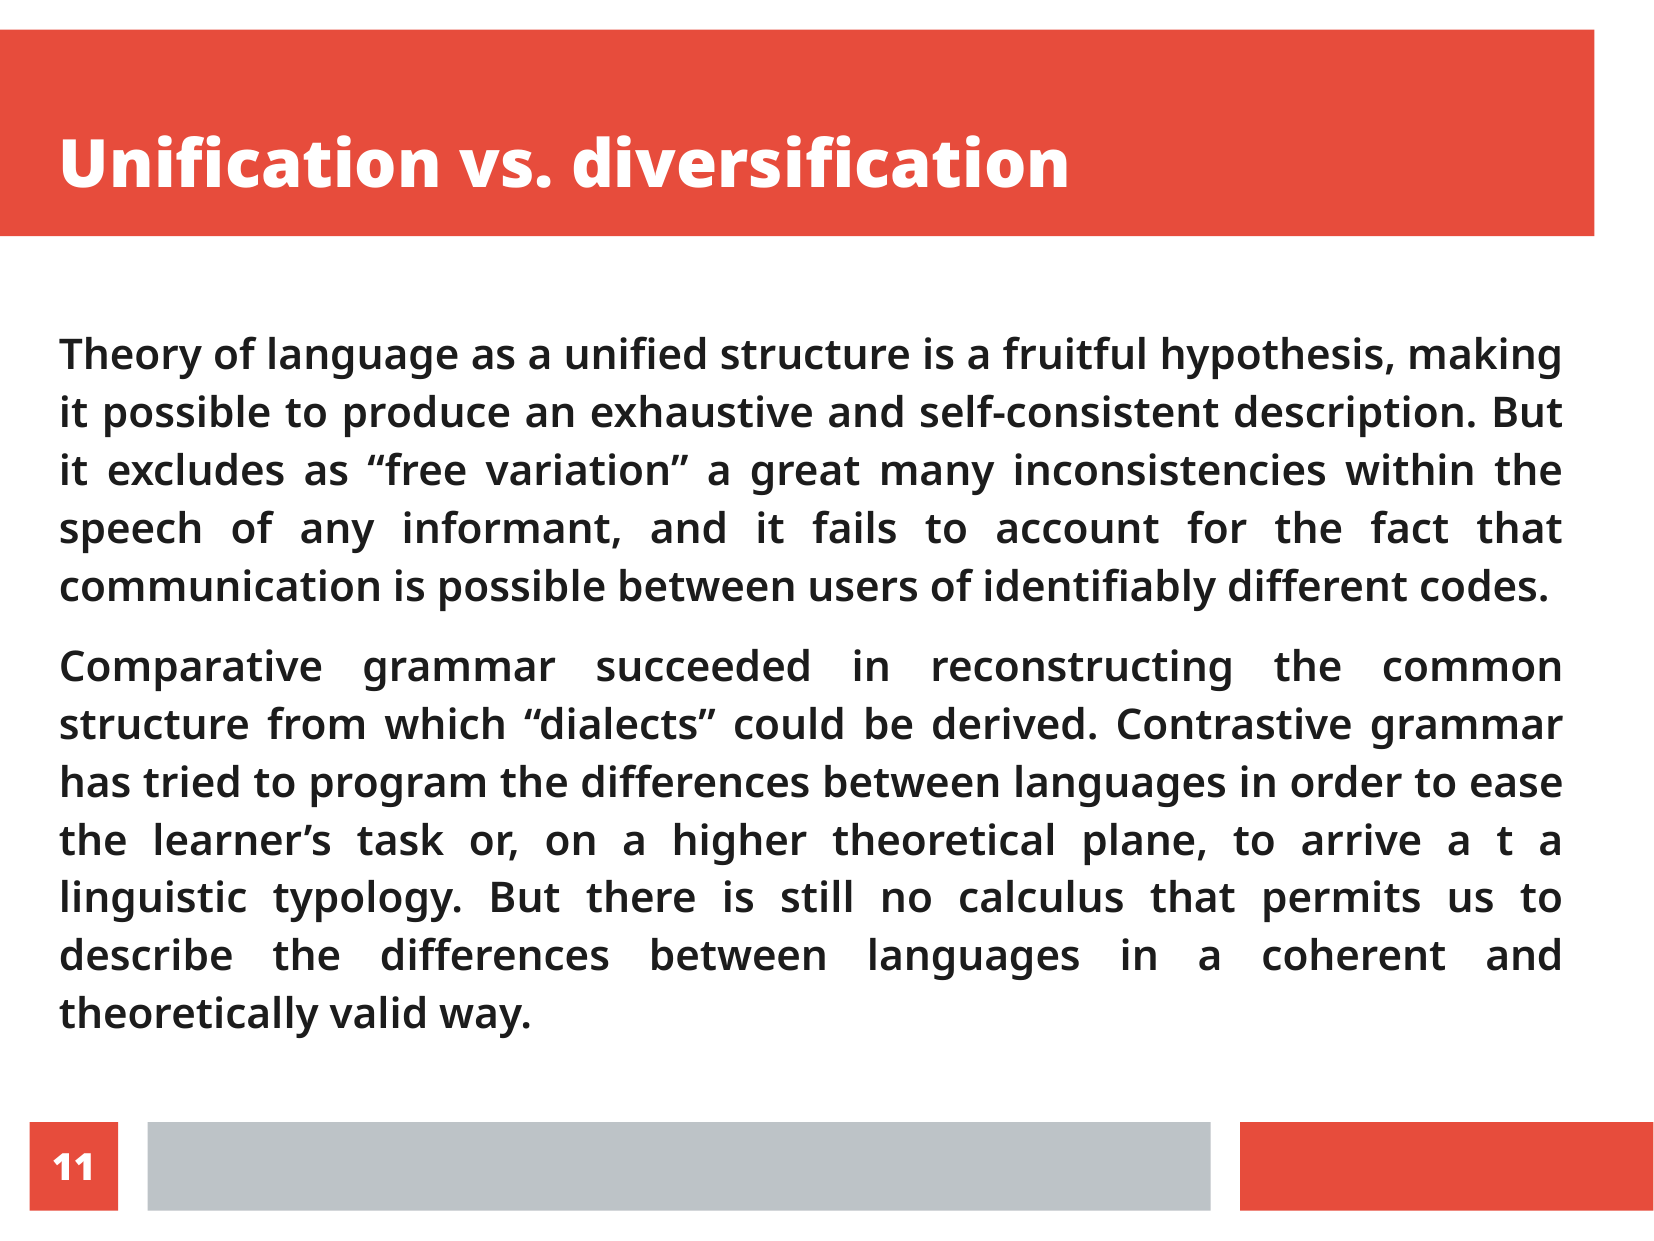

# Unification vs. diversification
Theory of language as a unified structure is a fruitful hypothesis, making it possible to produce an exhaustive and self-consistent description. But it excludes as “free variation” a great many inconsistencies within the speech of any informant, and it fails to account for the fact that communication is possible between users of identifiably different codes.
Comparative grammar succeeded in reconstructing the common structure from which “dialects” could be derived. Contrastive grammar has tried to program the differences between languages in order to ease the learner’s task or, on a higher theoretical plane, to arrive a t a linguistic typology. But there is still no calculus that permits us to describe the differences between languages in a coherent and theoretically valid way.
11